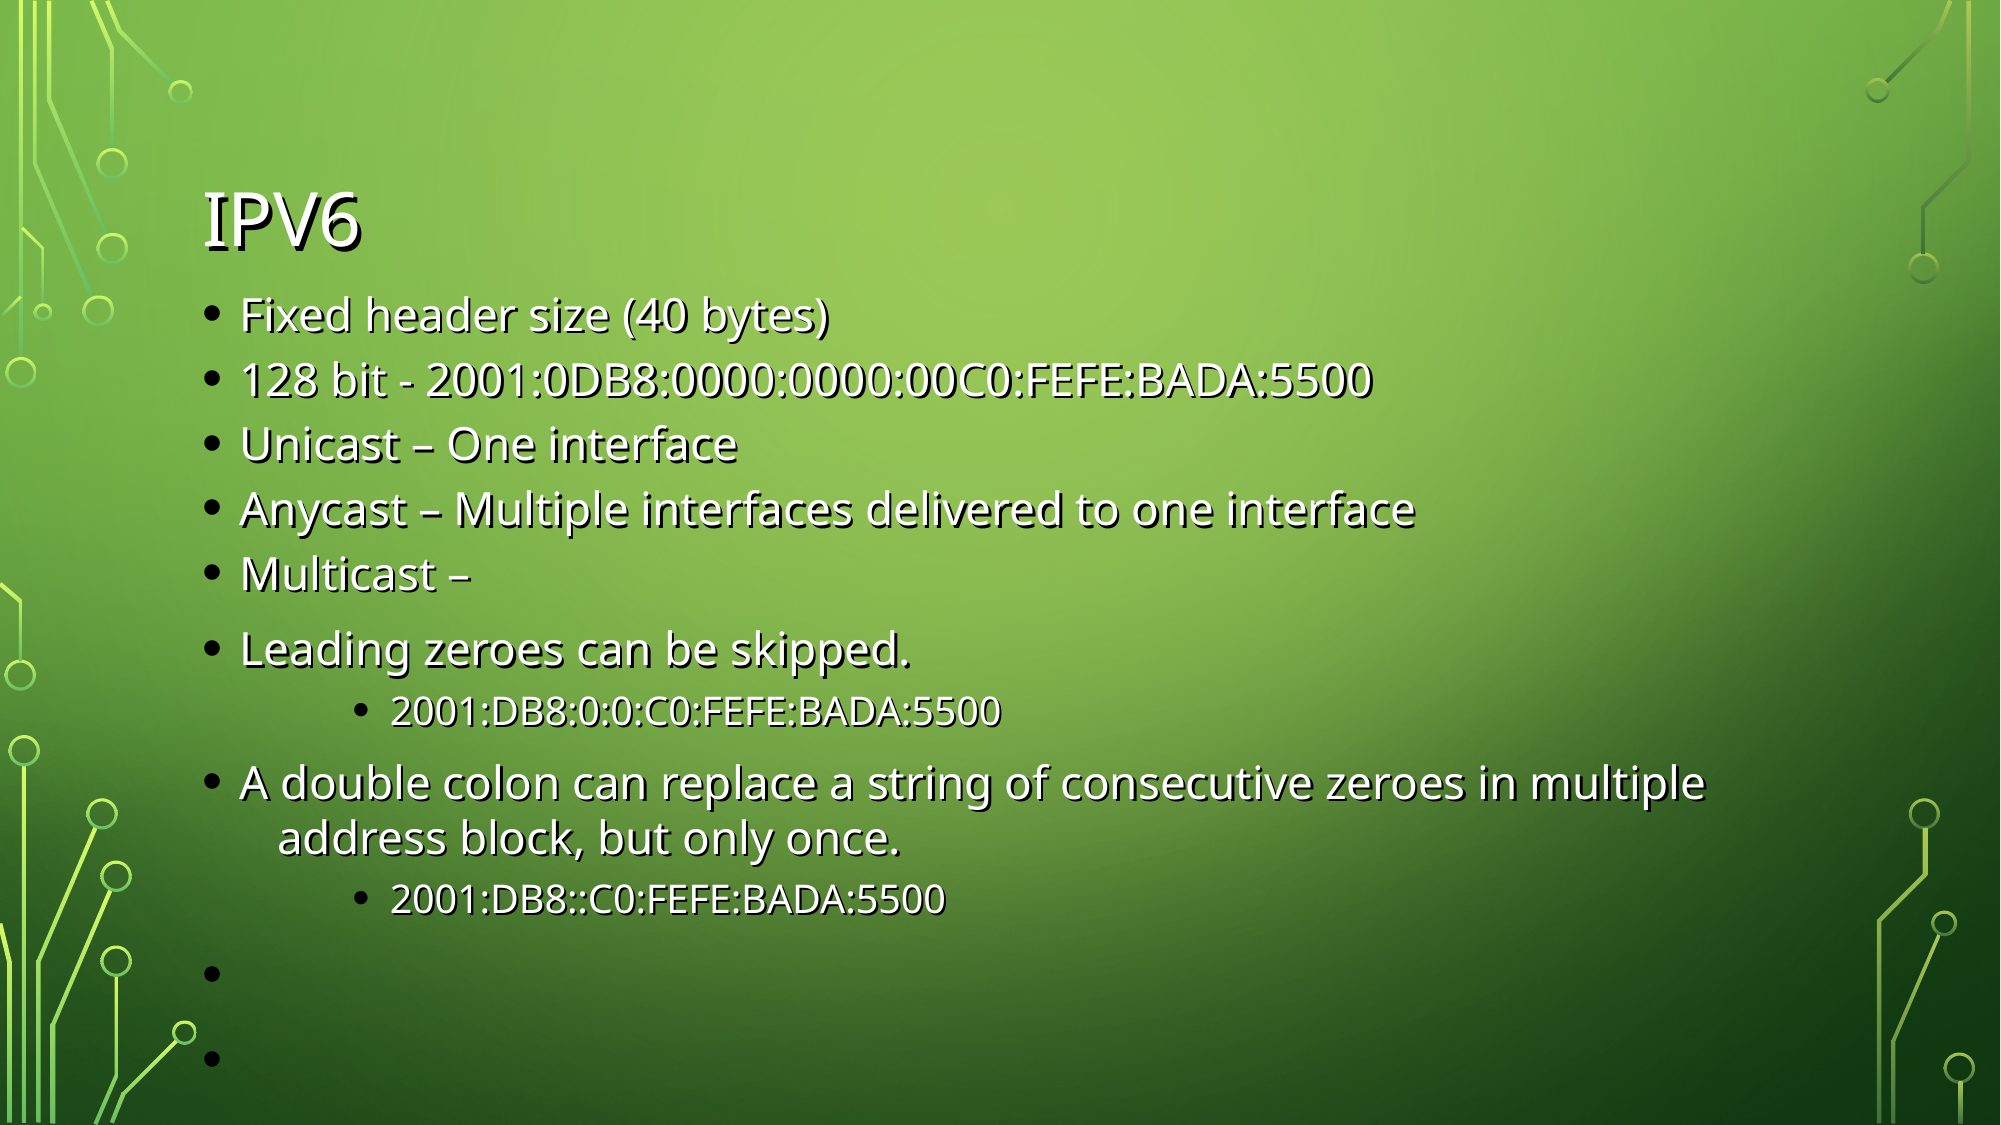

# Ipv6
Fixed header size (40 bytes)
128 bit - 2001:0DB8:0000:0000:00C0:FEFE:BADA:5500
Unicast – One interface
Anycast – Multiple interfaces delivered to one interface
Multicast –
Leading zeroes can be skipped.
2001:DB8:0:0:C0:FEFE:BADA:5500
A double colon can replace a string of consecutive zeroes in multiple address block, but only once.
2001:DB8::C0:FEFE:BADA:5500